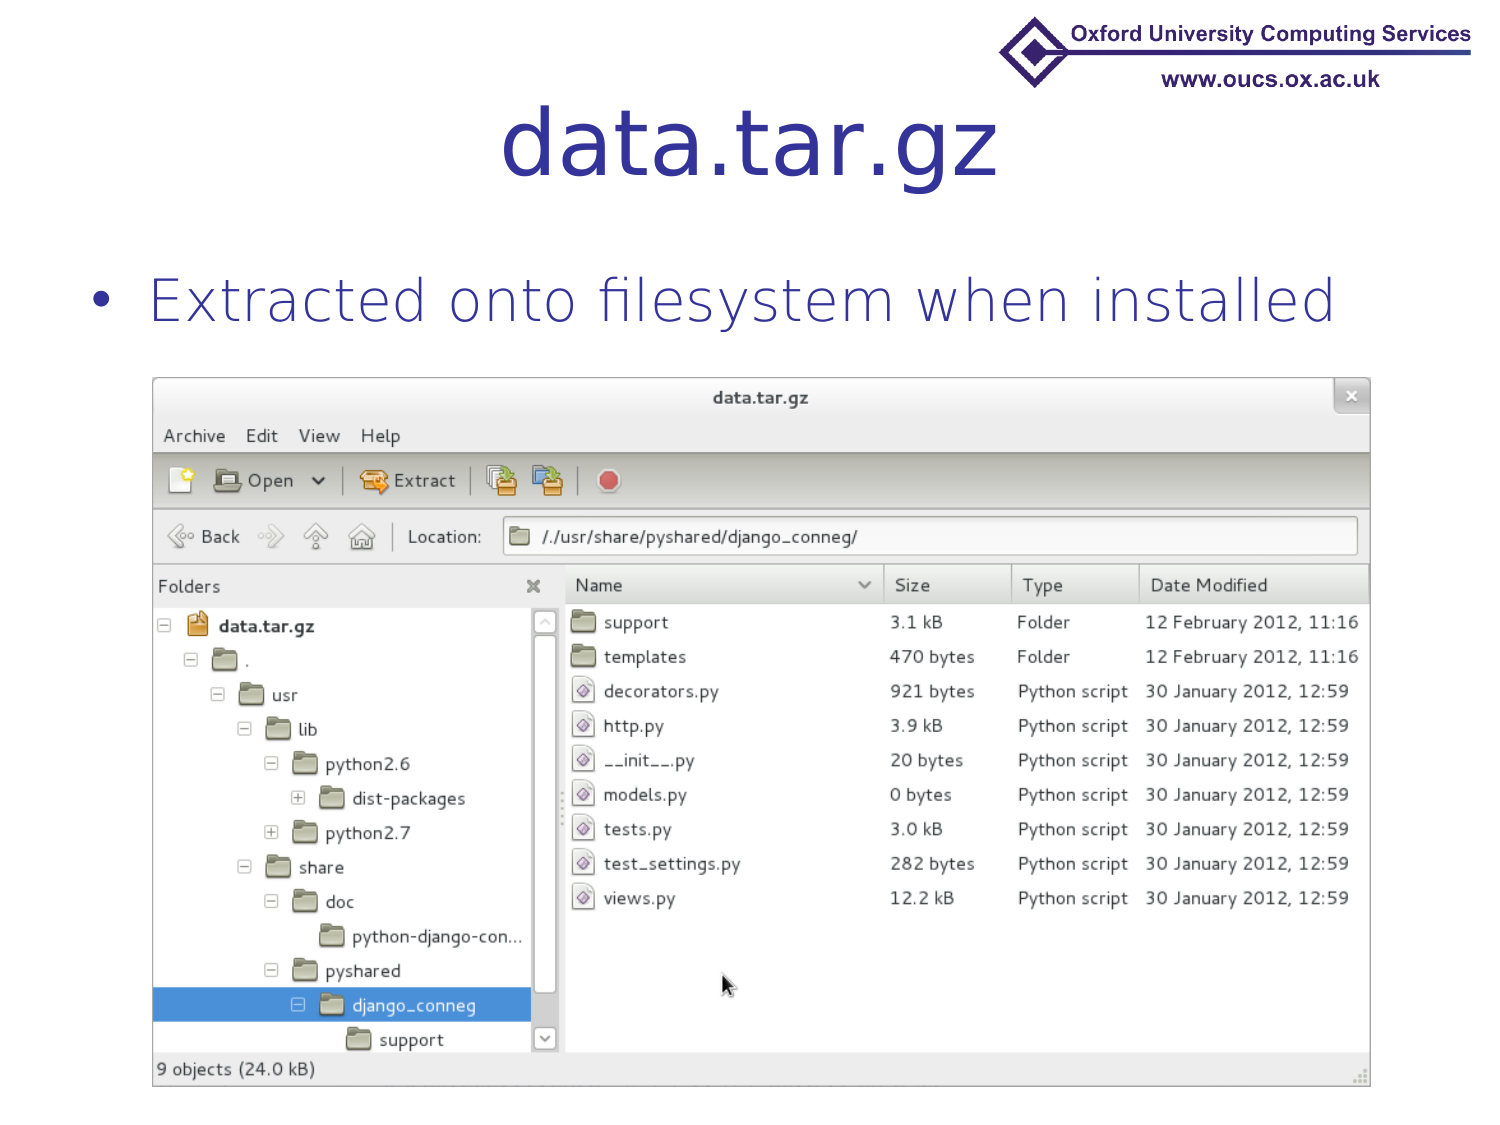

# data.tar.gz
Extracted onto filesystem when installed
8